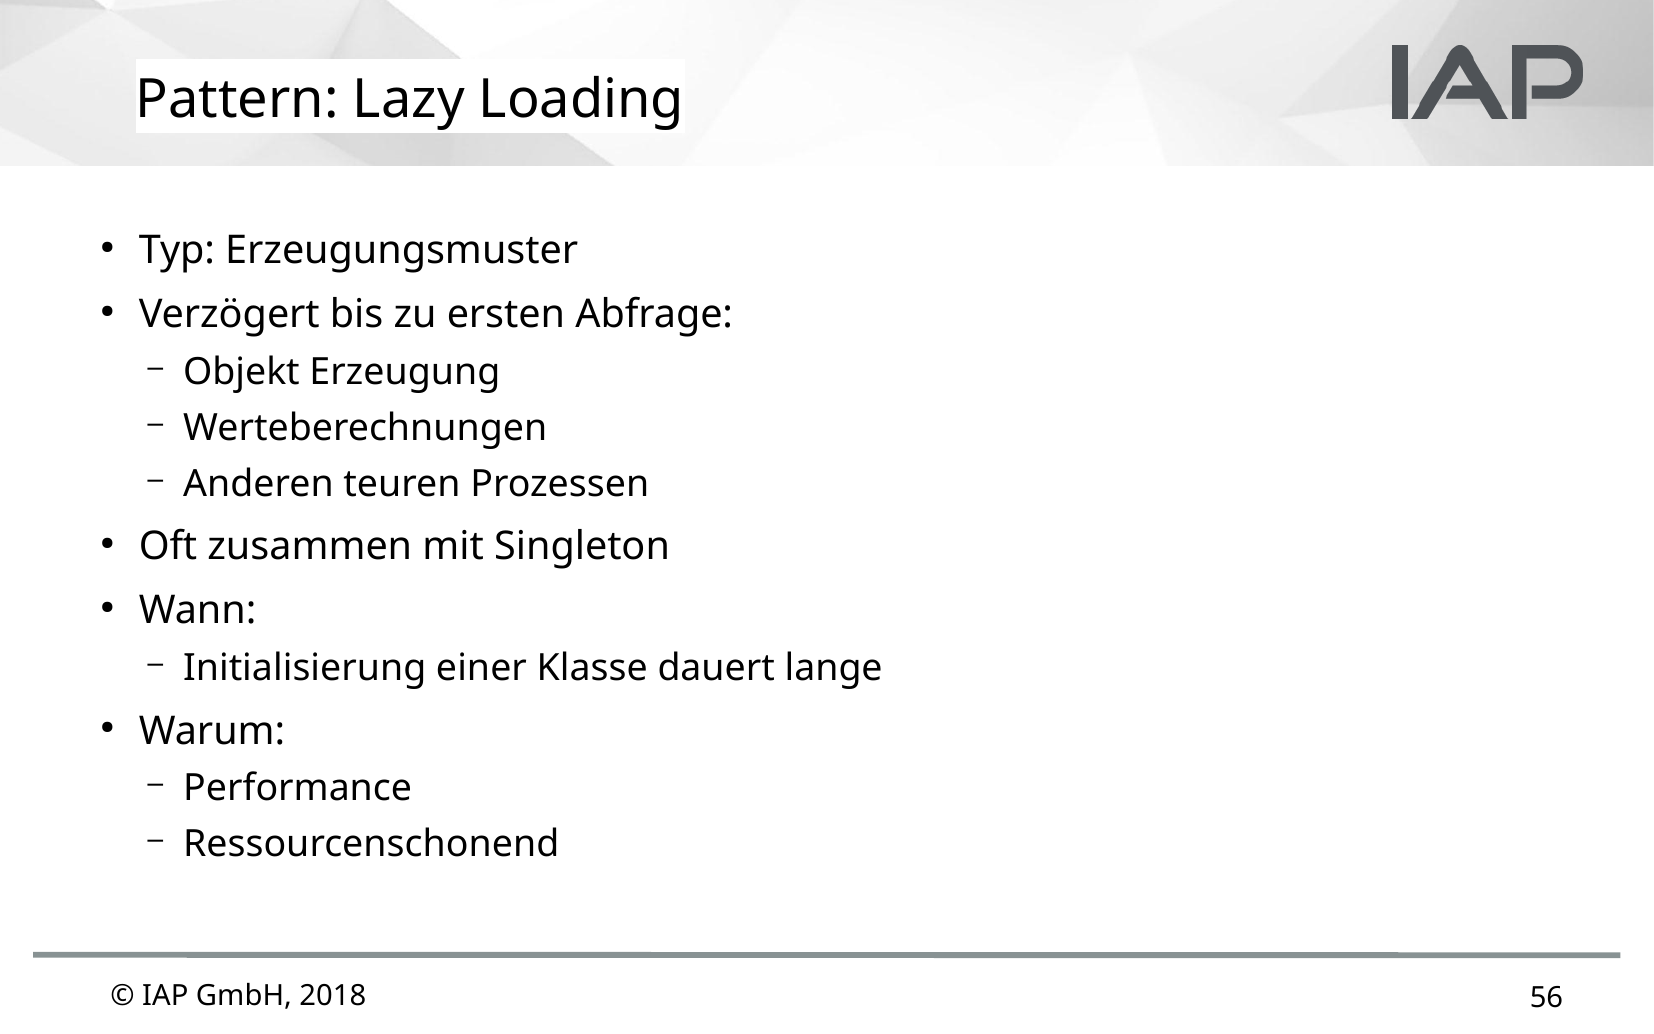

# Pattern: Lazy Loading
Typ: Erzeugungsmuster
Verzögert bis zu ersten Abfrage:
Objekt Erzeugung
Werteberechnungen
Anderen teuren Prozessen
Oft zusammen mit Singleton
Wann:
Initialisierung einer Klasse dauert lange
Warum:
Performance
Ressourcenschonend
© IAP GmbH, 2018
56